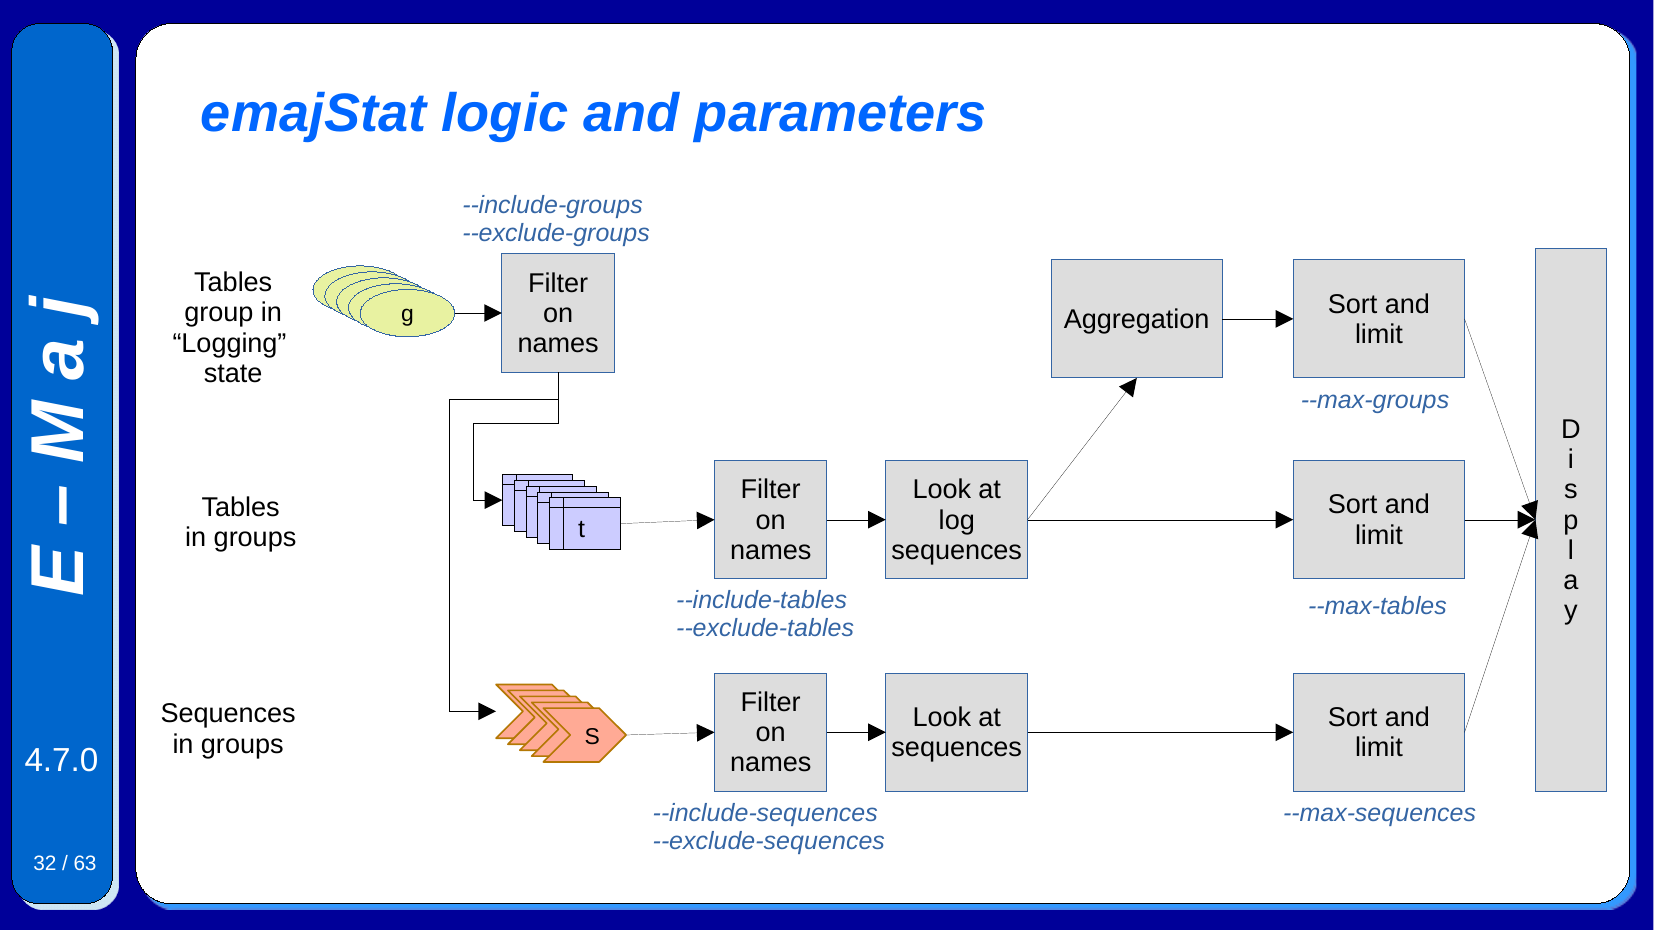

# emajStat logic and parameters
--include-groups
--exclude-groups
D
i
s
p
l
a
y
Filtre
sur les
noms
Filter
on
names
Tables
 group in
“Logging”
state
Aggregation
Sort and
limit
g
--max-groups
Filter
on
names
Look at
log
sequences
Sort and
limit
Tables
in groups
t
--include-tables
--exclude-tables
--max-tables
Filter
on
names
Look at
sequences
Sort and
limit
S
Sequences
in groups
S
--include-sequences
--exclude-sequences
--max-sequences